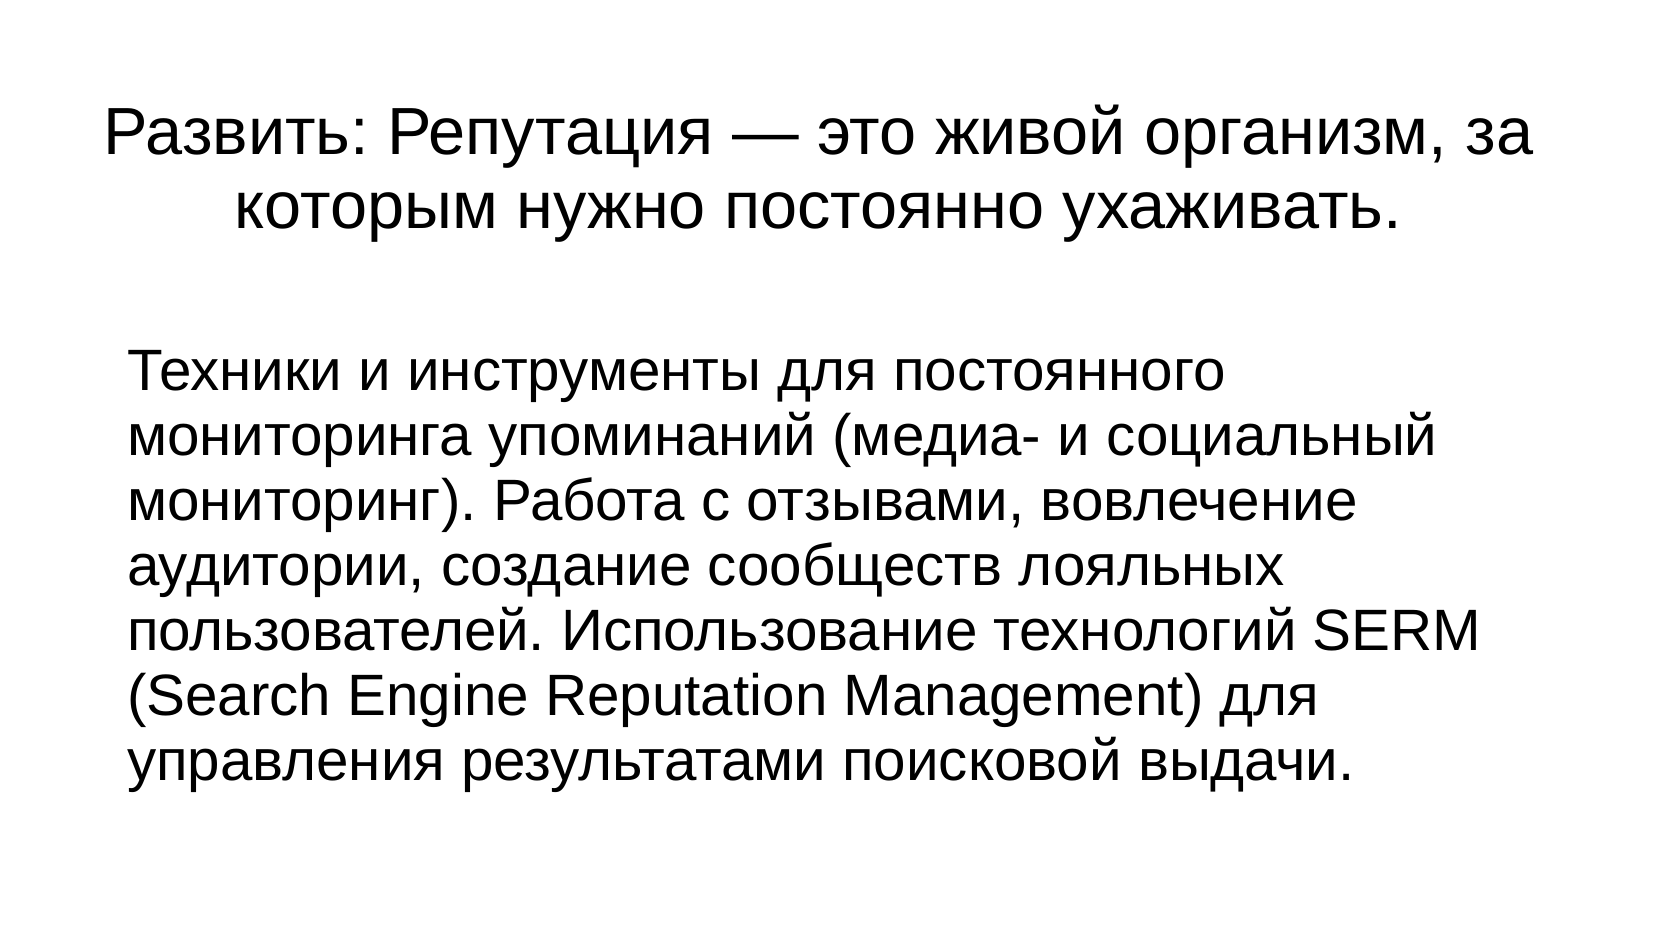

# Развить: Репутация — это живой организм, за которым нужно постоянно ухаживать.
Техники и инструменты для постоянного мониторинга упоминаний (медиа- и социальный мониторинг). Работа с отзывами, вовлечение аудитории, создание сообществ лояльных пользователей. Использование технологий SERM (Search Engine Reputation Management) для управления результатами поисковой выдачи.